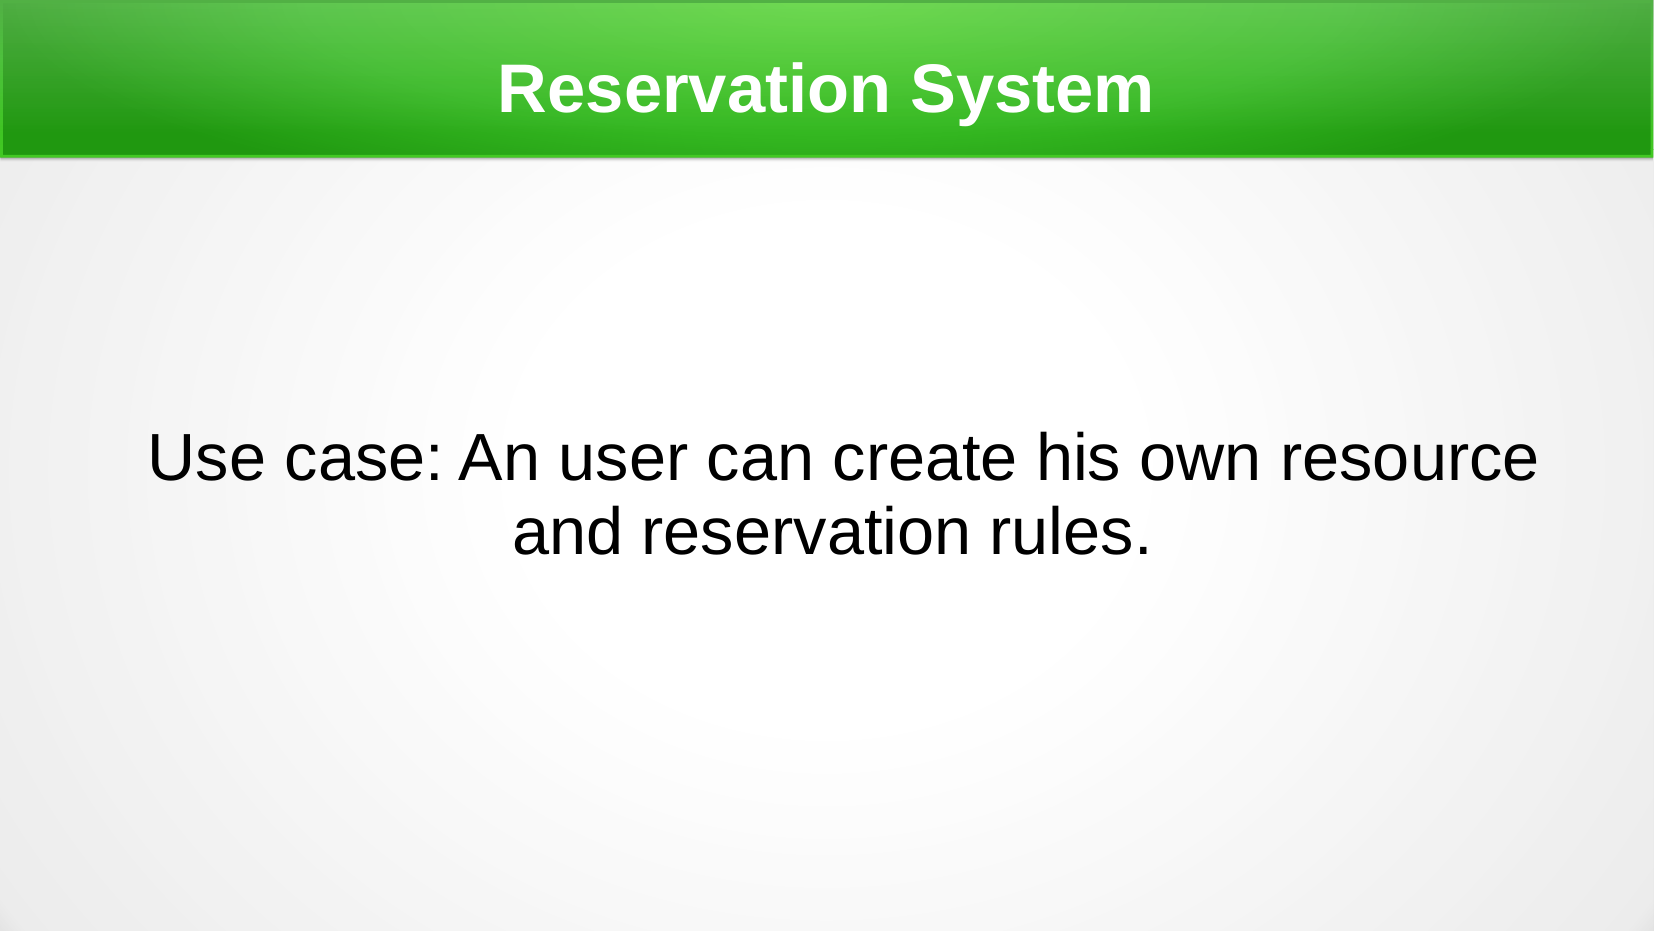

# Reservation System
Use case: An user can create his own resource and reservation rules.